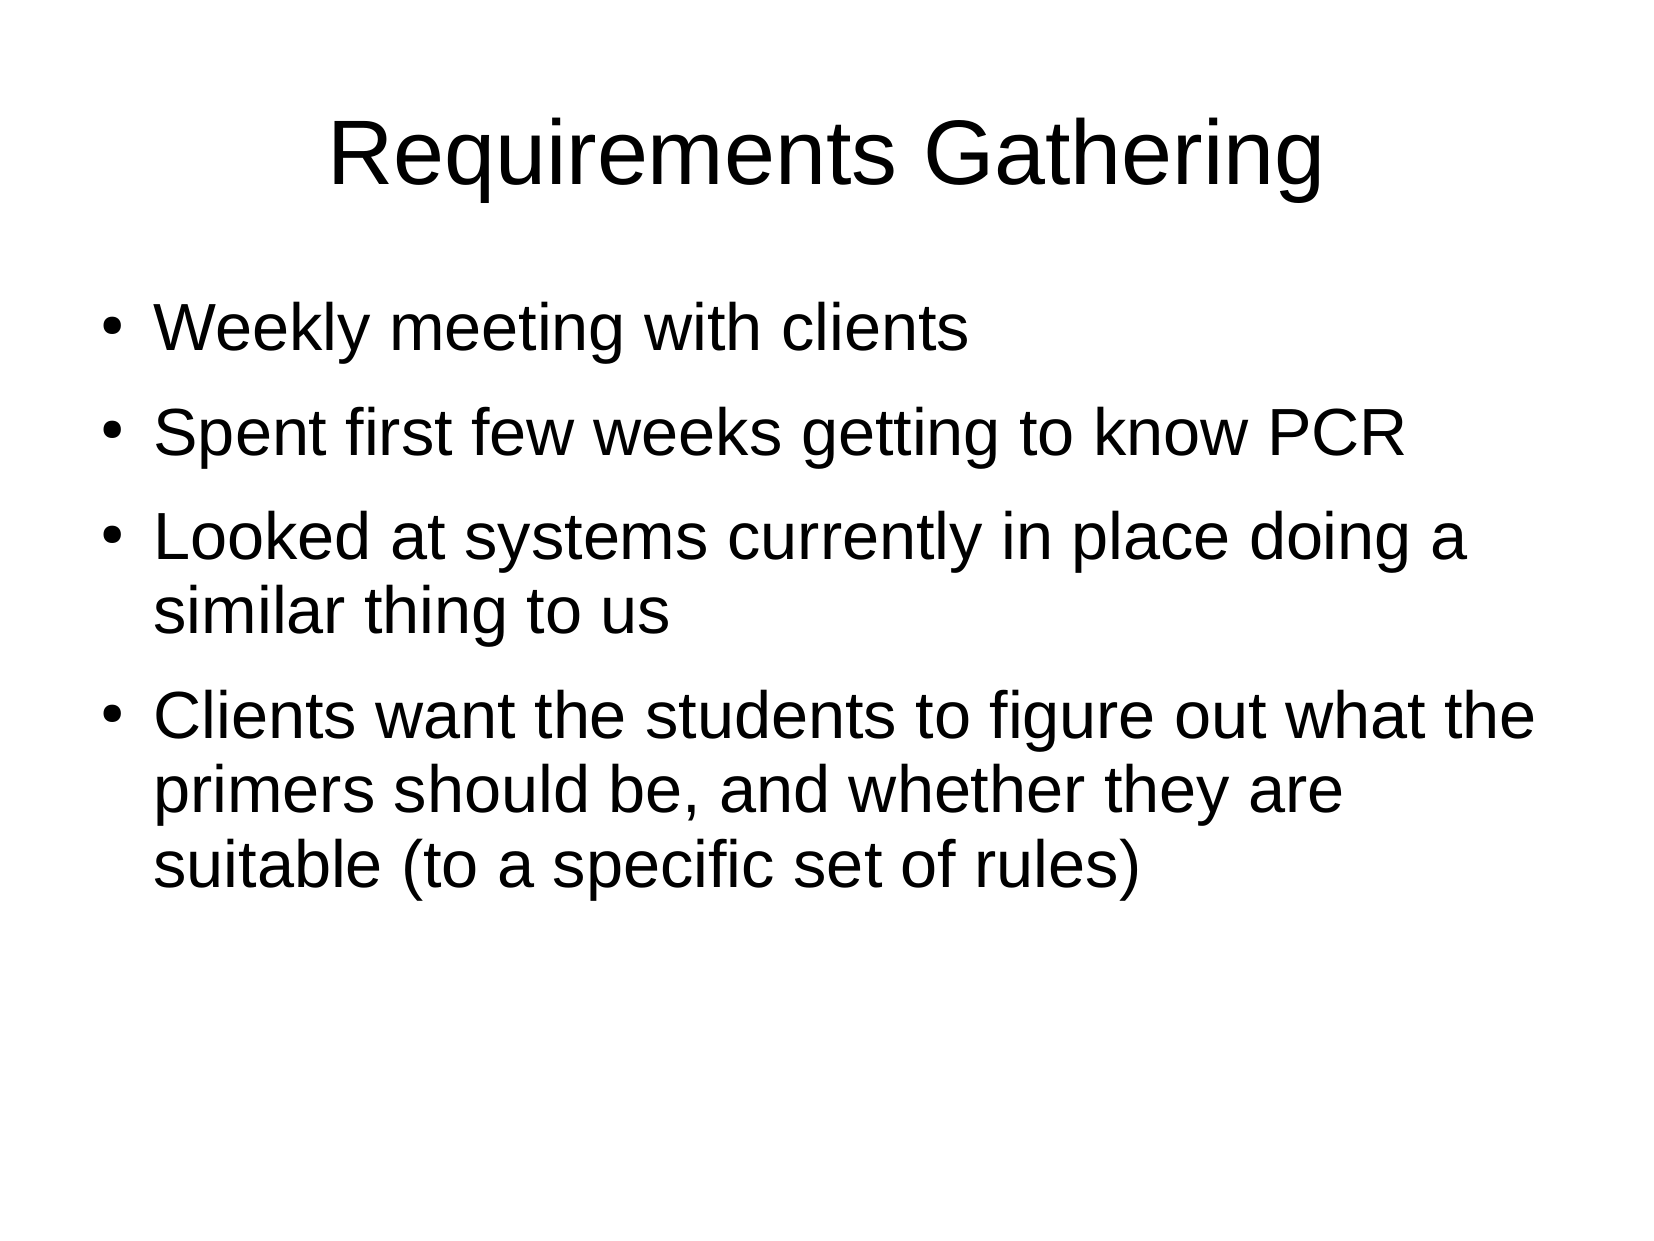

# Requirements Gathering
Weekly meeting with clients
Spent first few weeks getting to know PCR
Looked at systems currently in place doing a similar thing to us
Clients want the students to figure out what the primers should be, and whether they are suitable (to a specific set of rules)